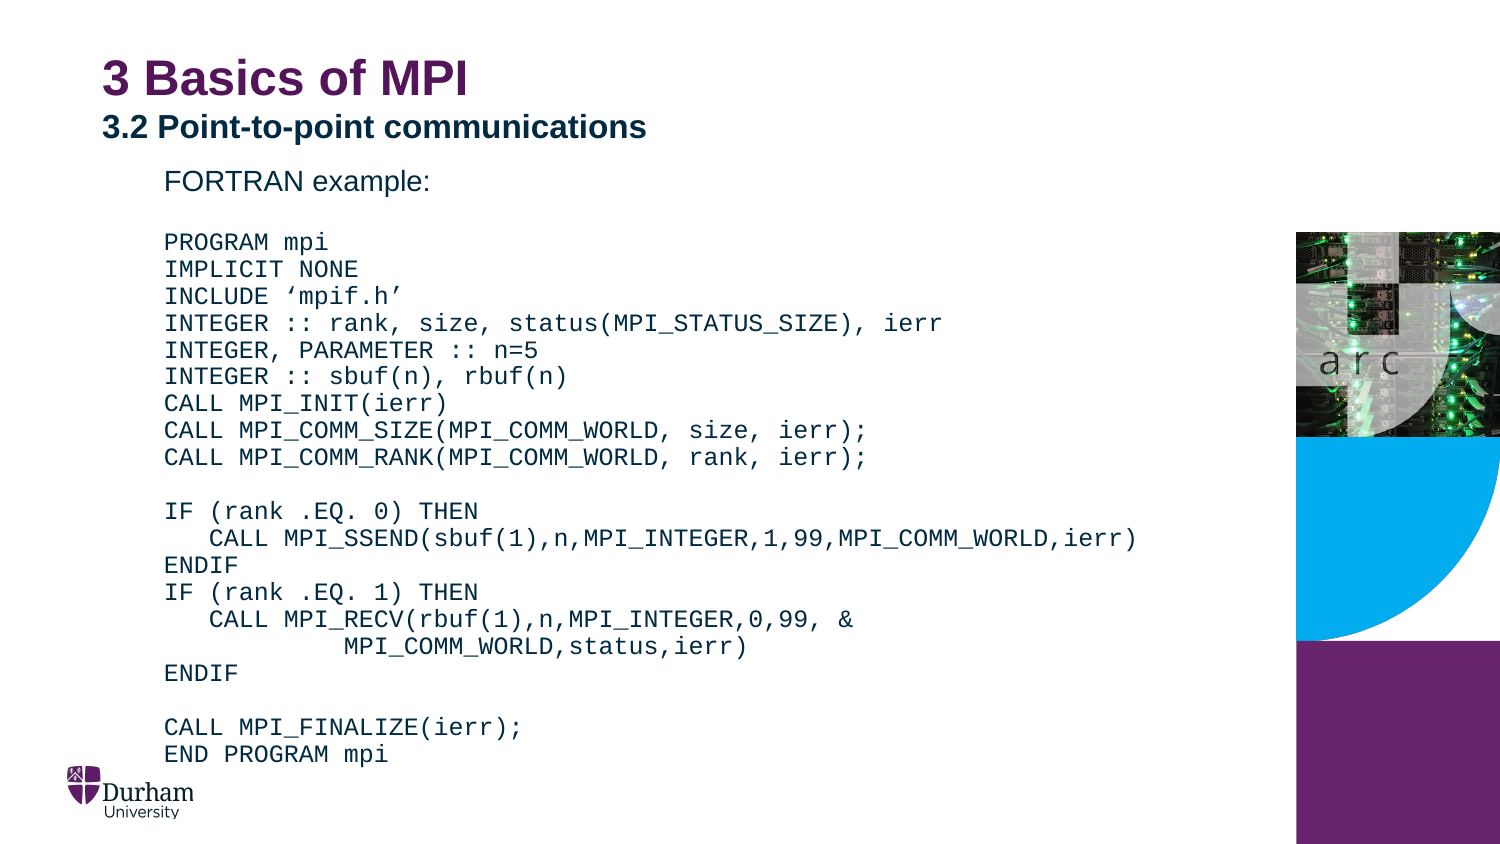

# 3 Basics of MPI 3.2 Point-to-point communications
FORTRAN example:
PROGRAM mpi
IMPLICIT NONE
INCLUDE ‘mpif.h’
INTEGER :: rank, size, status(MPI_STATUS_SIZE), ierr
INTEGER, PARAMETER :: n=5
INTEGER :: sbuf(n), rbuf(n)
CALL MPI_INIT(ierr)
CALL MPI_COMM_SIZE(MPI_COMM_WORLD, size, ierr);
CALL MPI_COMM_RANK(MPI_COMM_WORLD, rank, ierr);
IF (rank .EQ. 0) THEN
 CALL MPI_SSEND(sbuf(1),n,MPI_INTEGER,1,99,MPI_COMM_WORLD,ierr)
ENDIF
IF (rank .EQ. 1) THEN
 CALL MPI_RECV(rbuf(1),n,MPI_INTEGER,0,99, &
 MPI_COMM_WORLD,status,ierr)
ENDIF
CALL MPI_FINALIZE(ierr);
END PROGRAM mpi